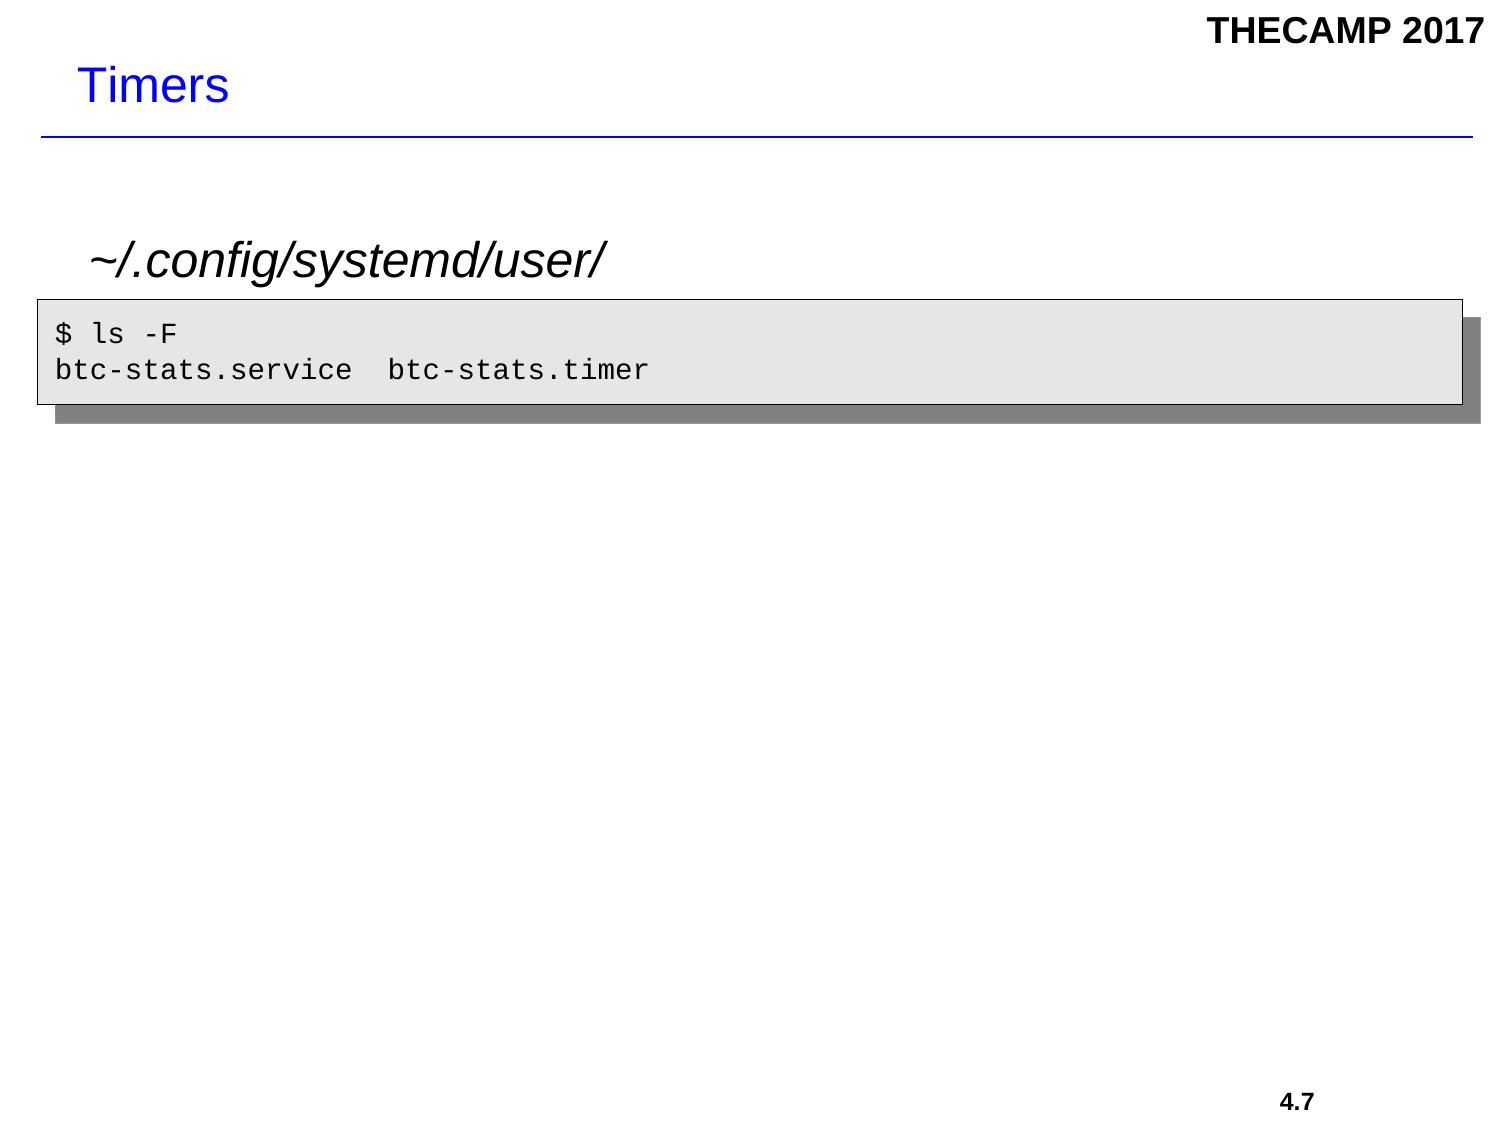

# Timers
~/.config/systemd/user/
 $ ls -F
 btc-stats.service btc-stats.timer